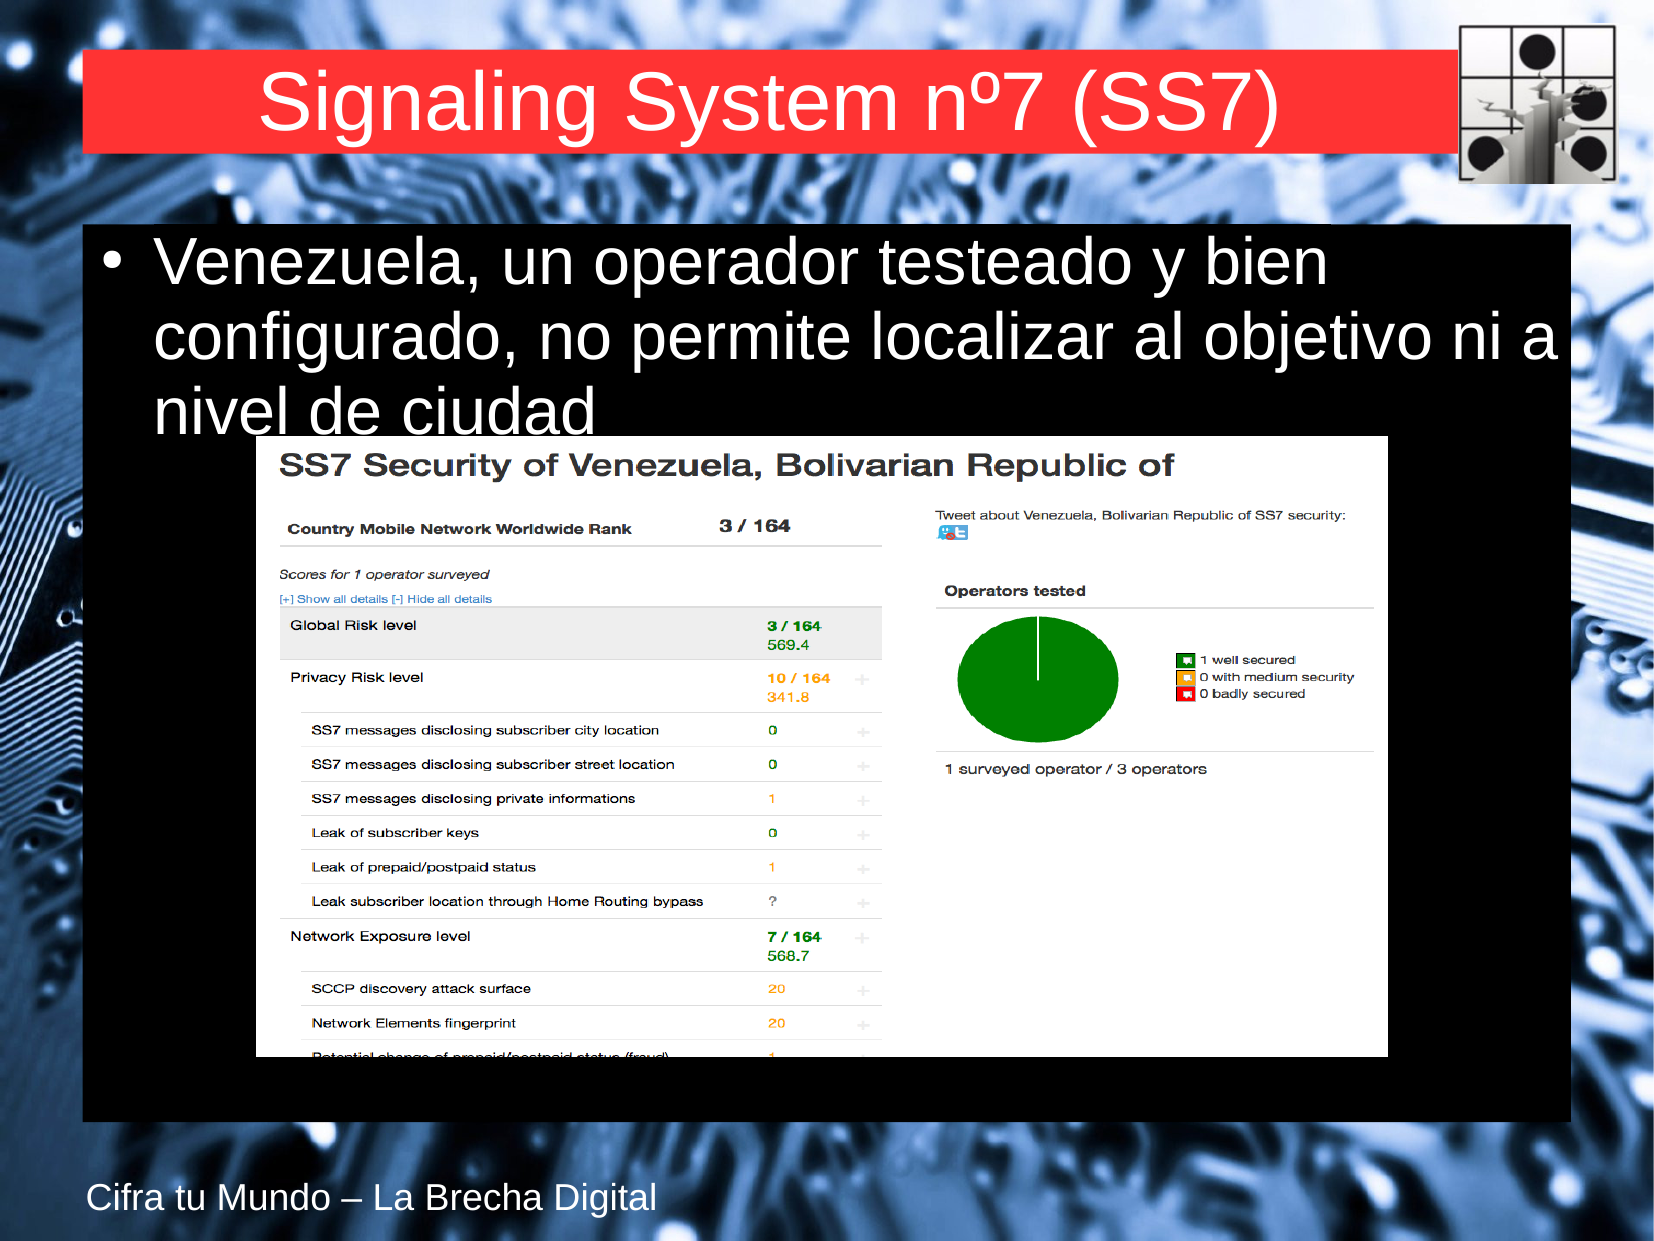

Signaling System nº7 (SS7)
# Venezuela, un operador testeado y bien configurado, no permite localizar al objetivo ni a nivel de ciudad
Cifra tu Mundo – La Brecha Digital